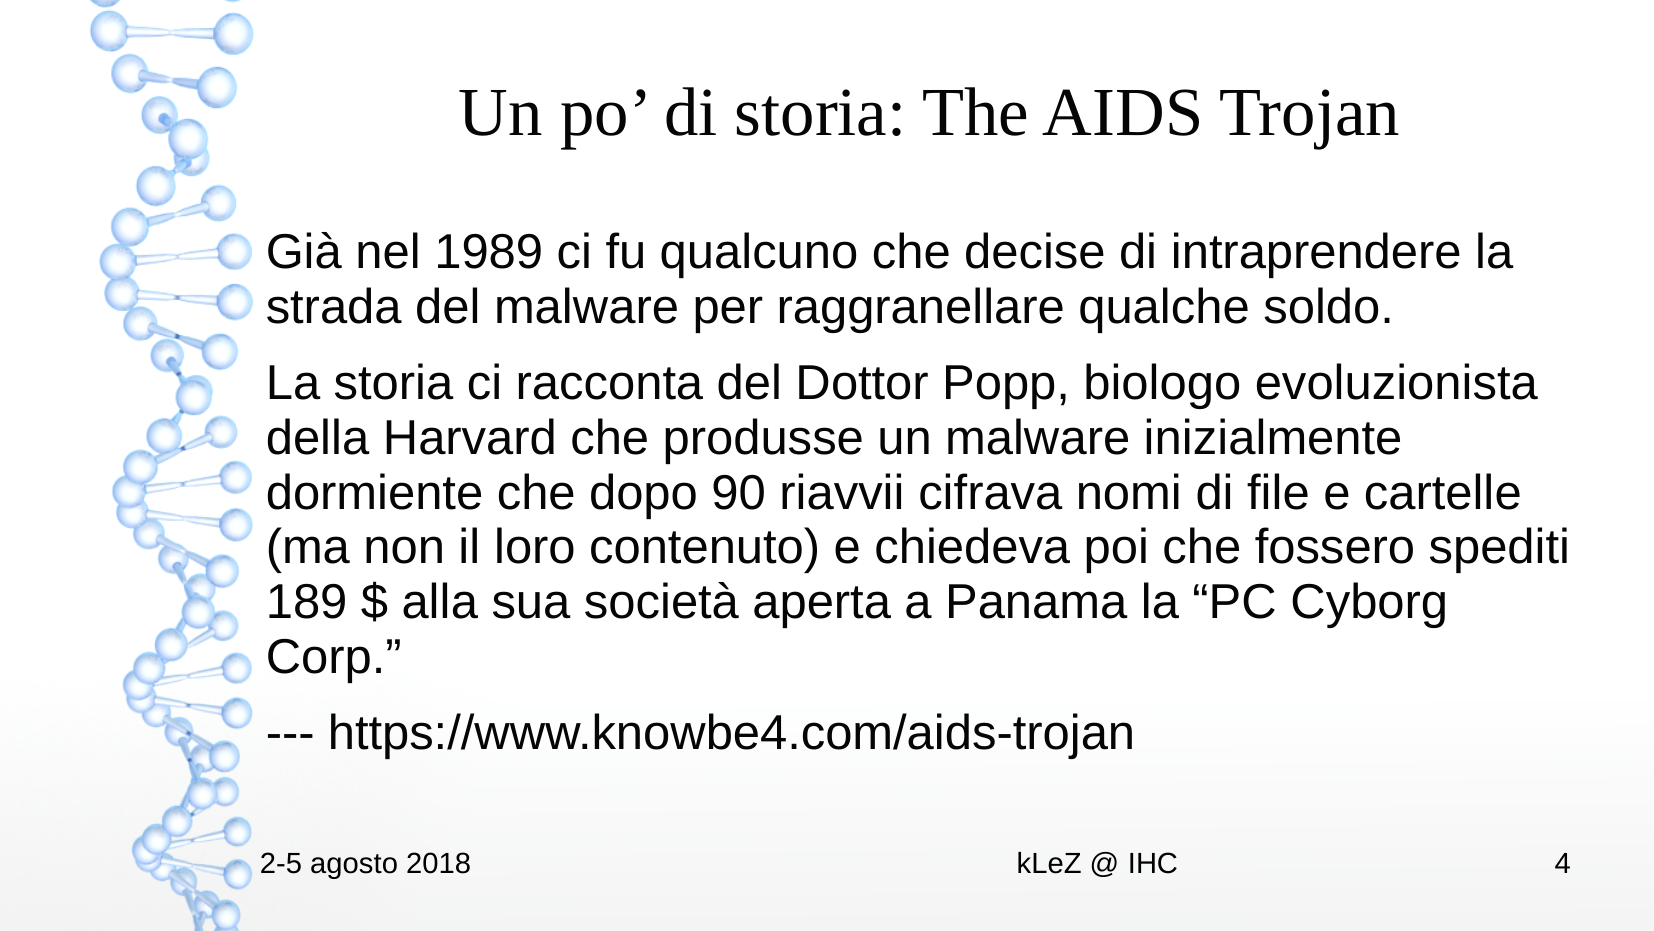

# Un po’ di storia: The AIDS Trojan
Già nel 1989 ci fu qualcuno che decise di intraprendere la strada del malware per raggranellare qualche soldo.
La storia ci racconta del Dottor Popp, biologo evoluzionista della Harvard che produsse un malware inizialmente dormiente che dopo 90 riavvii cifrava nomi di file e cartelle (ma non il loro contenuto) e chiedeva poi che fossero spediti 189 $ alla sua società aperta a Panama la “PC Cyborg Corp.”
--- https://www.knowbe4.com/aids-trojan
2-5 agosto 2018
kLeZ @ IHC
4